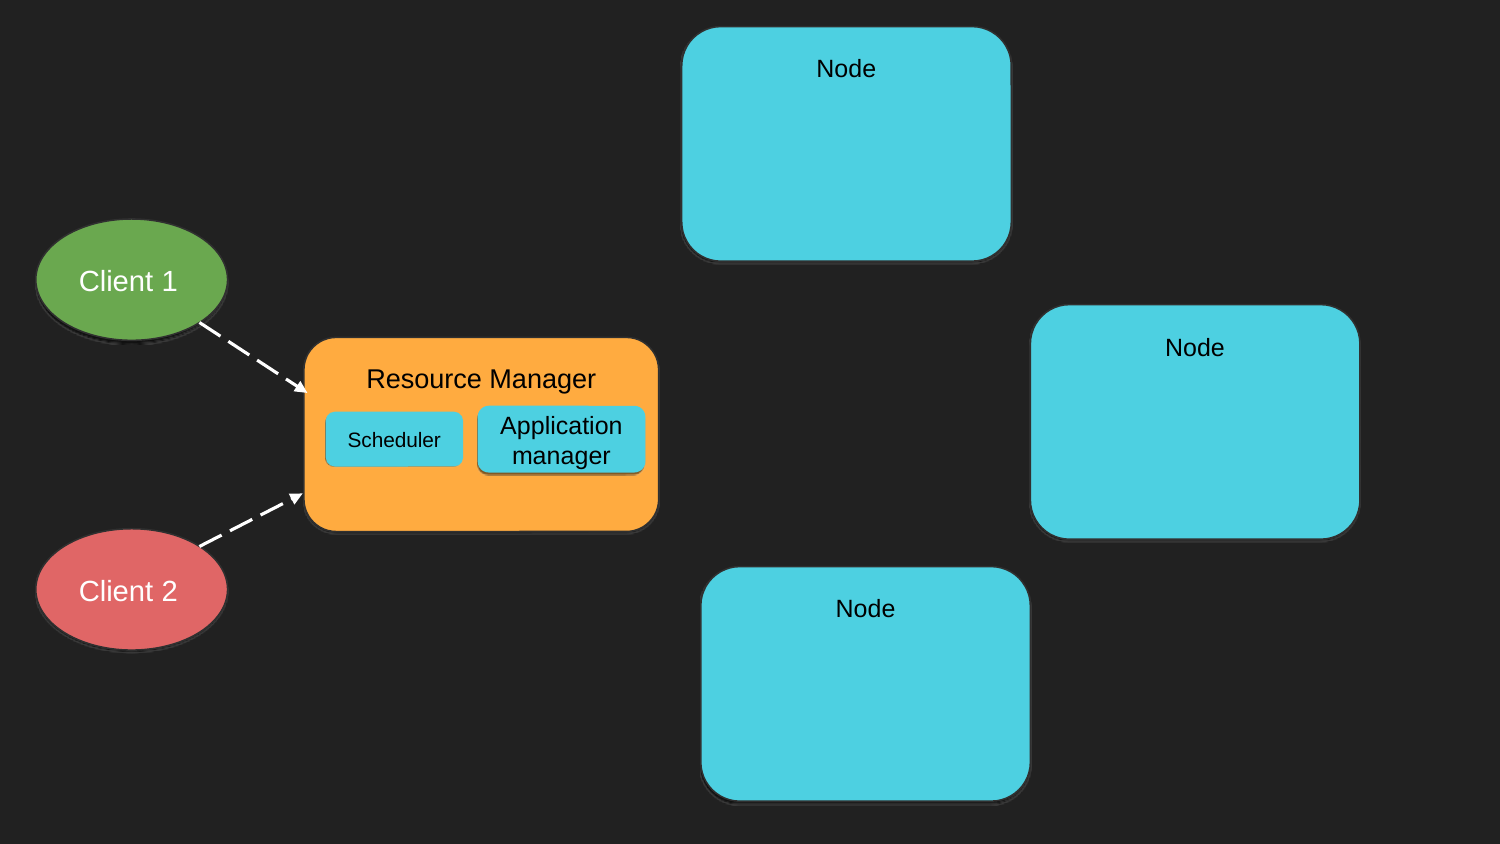

Node
Client 1
Node
Resource Manager
Application manager
Scheduler
Client 2
Node